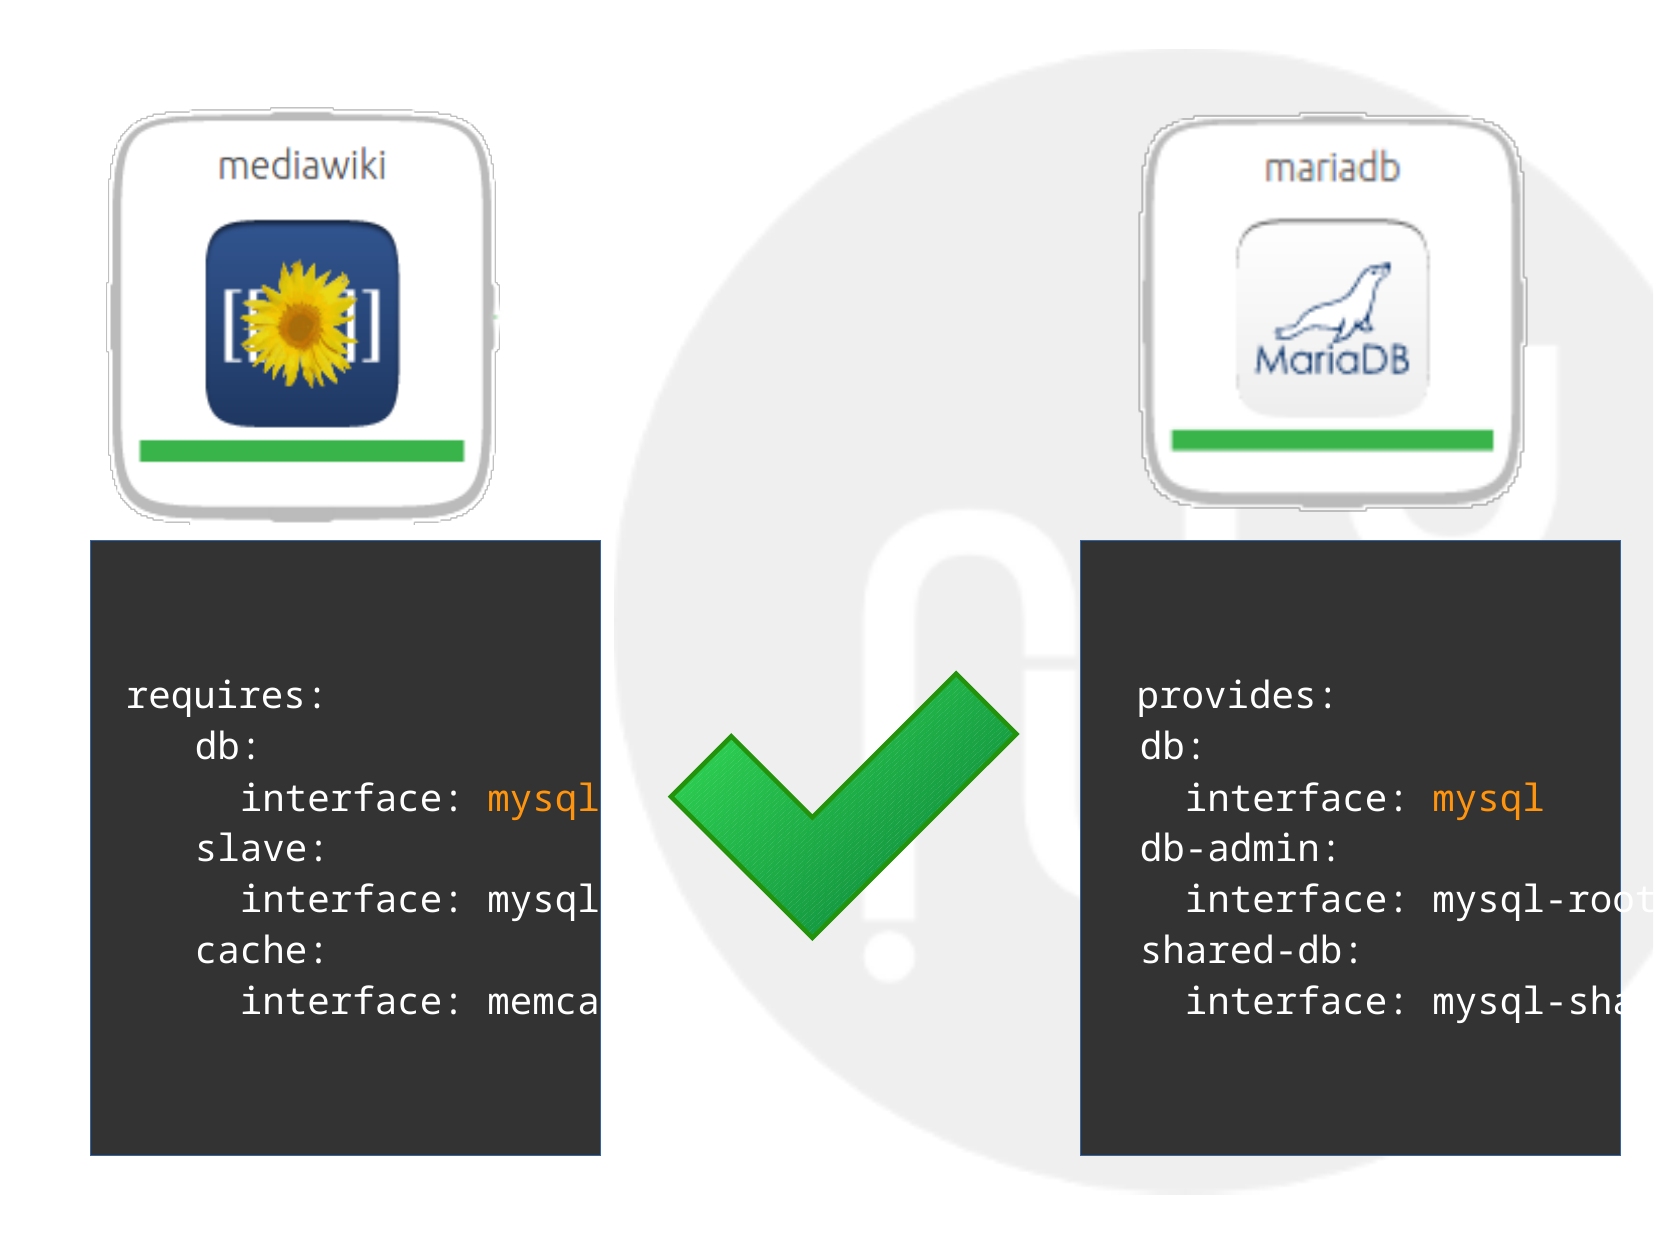

#
 requires:
 db:
 interface: mysql
 slave:
 interface: mysql
 cache:
 interface: memcache
 provides:
 db:
 interface: mysql
 db-admin:
 interface: mysql-root
 shared-db:
 interface: mysql-shared